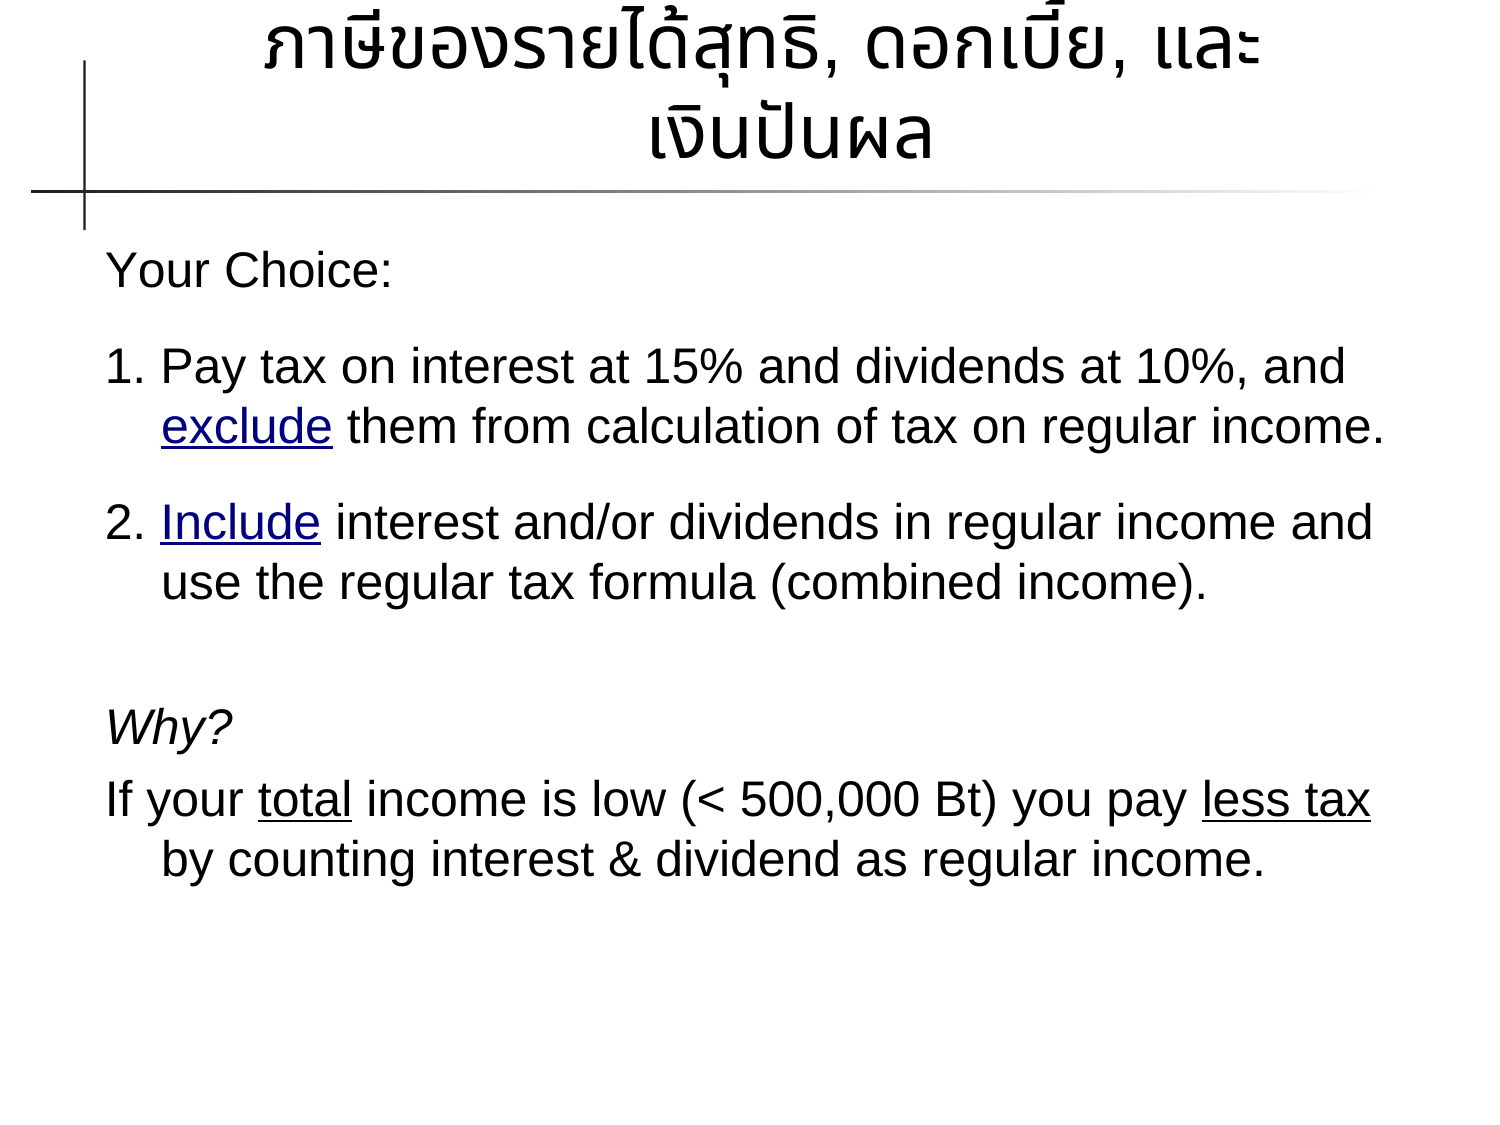

# ภาษีของรายได้สุทธิ, ดอกเบี้ย, และ เงินปันผล
Your Choice:
1. Pay tax on interest at 15% and dividends at 10%, and exclude them from calculation of tax on regular income.
2. Include interest and/or dividends in regular income and use the regular tax formula (combined income).
Why?
If your total income is low (< 500,000 Bt) you pay less tax by counting interest & dividend as regular income.